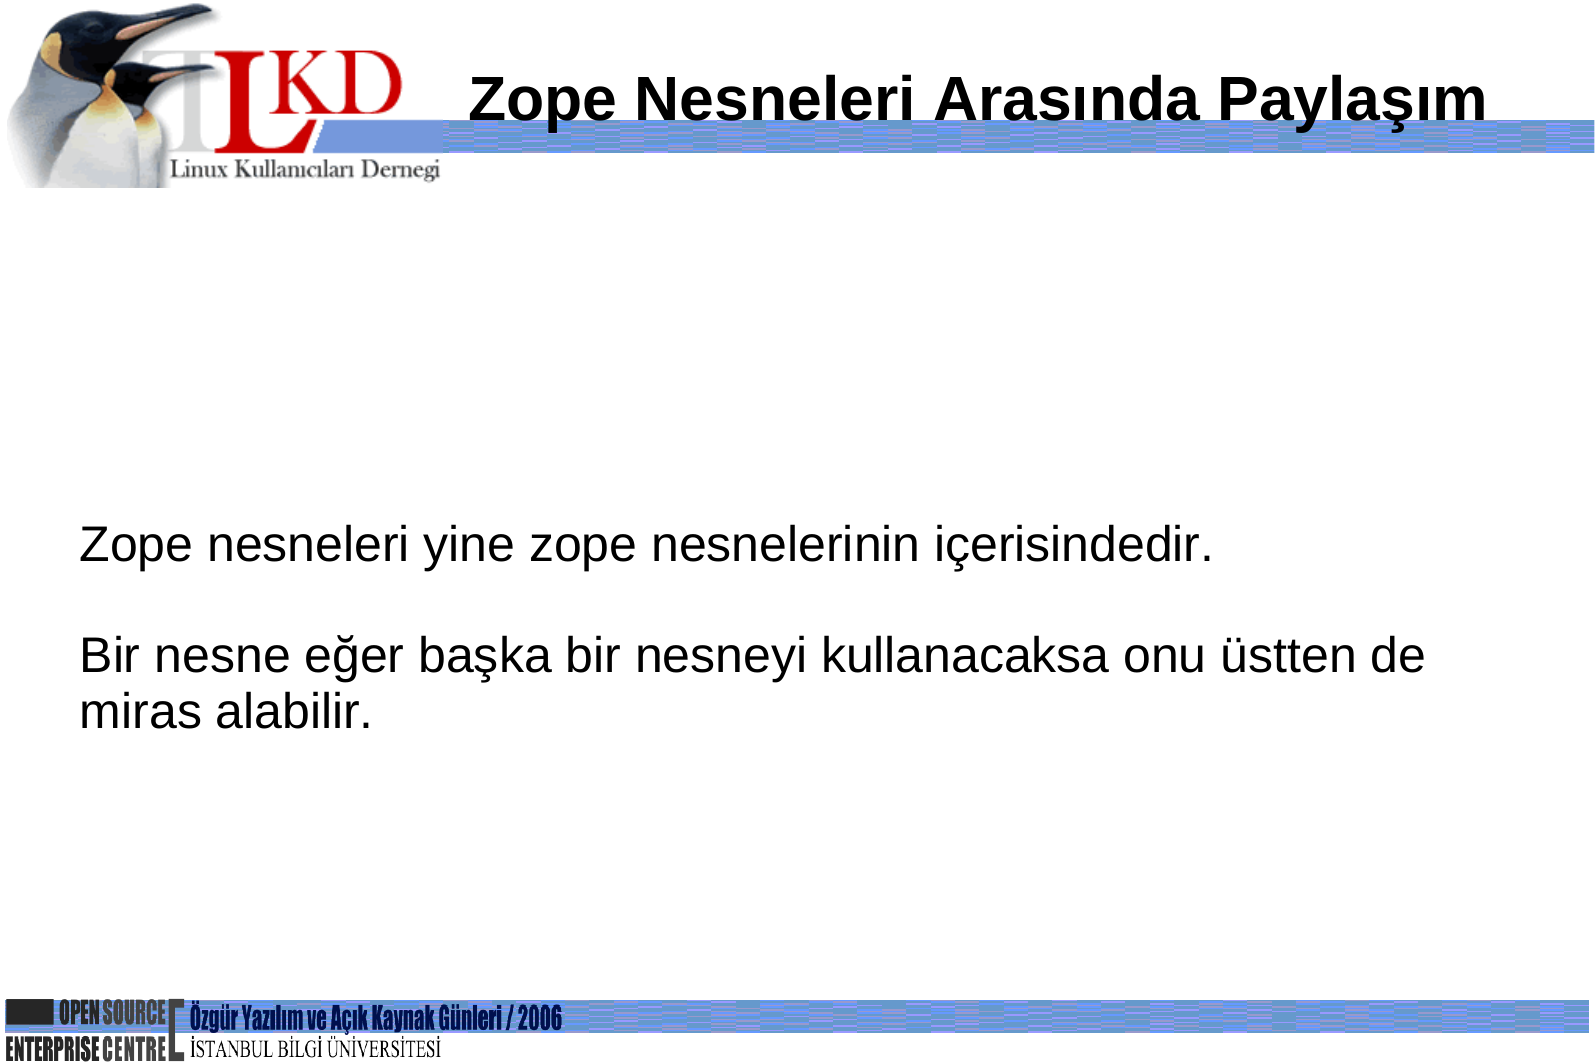

# Zope Nesneleri Arasında Paylaşım
Zope nesneleri yine zope nesnelerinin içerisindedir.
Bir nesne eğer başka bir nesneyi kullanacaksa onu üstten de miras alabilir.